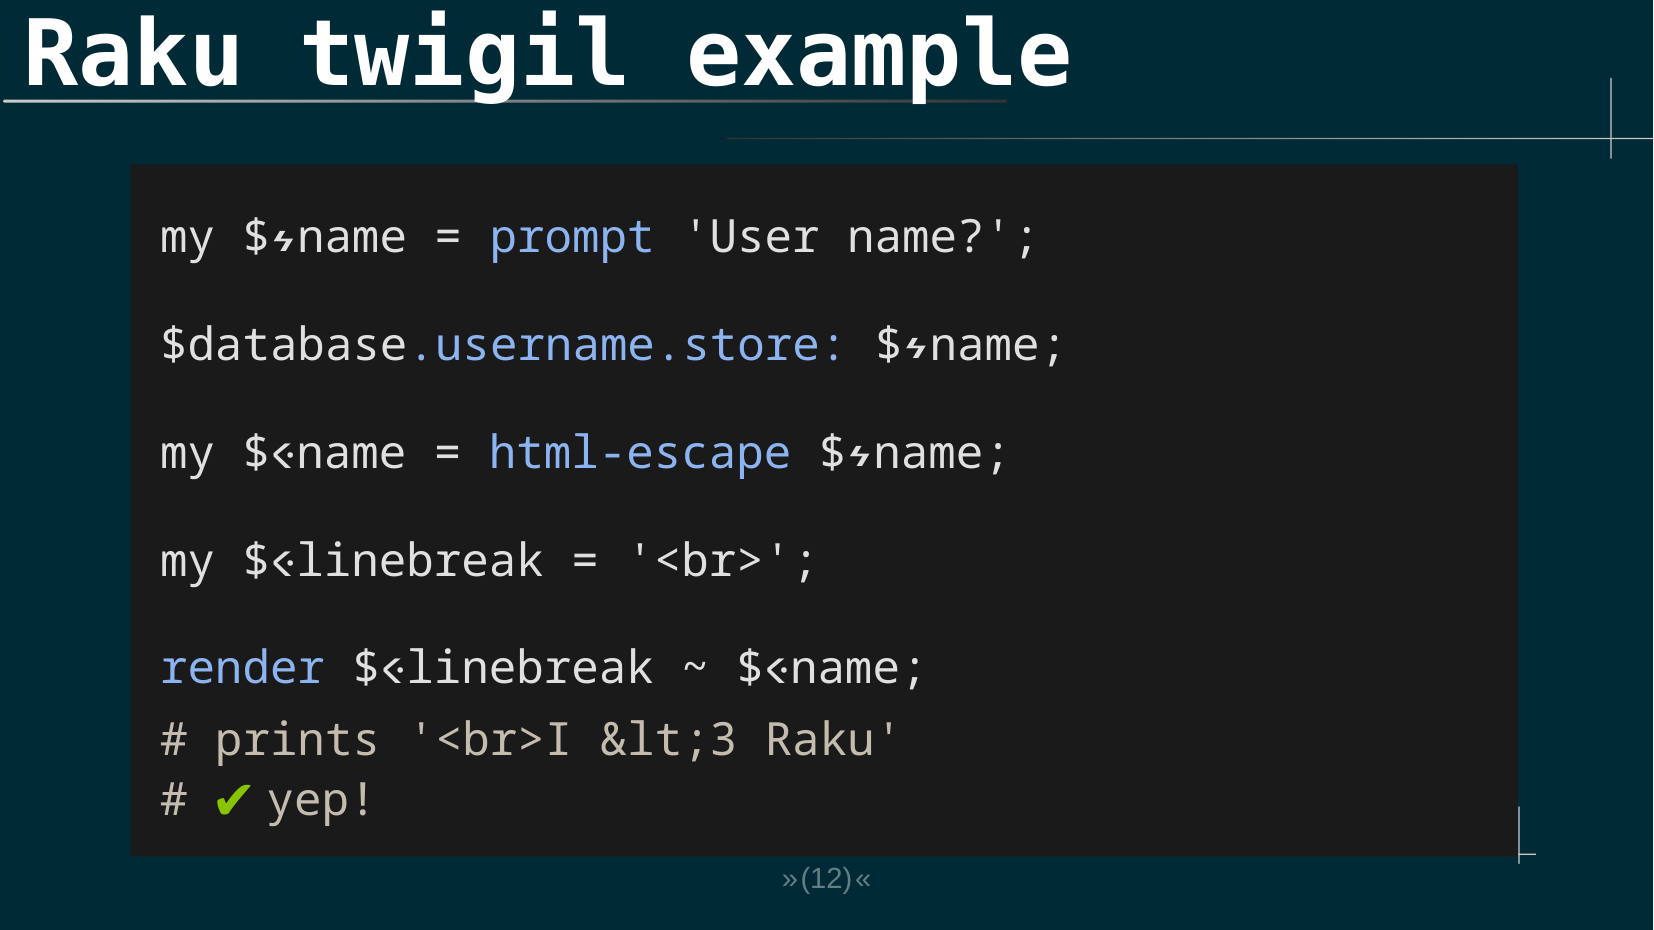

# Raku twigil example
my $𐓷name = prompt 'User name?';
$database.username.store: $𐓷name;
my $ⲵname = html-escape $𐓷name;
my $ⲵlinebreak = '<br>';
render $ⲵlinebreak ~ $ⲵname;
# prints '<br>I &lt;3 Raku'
# ✔ yep!